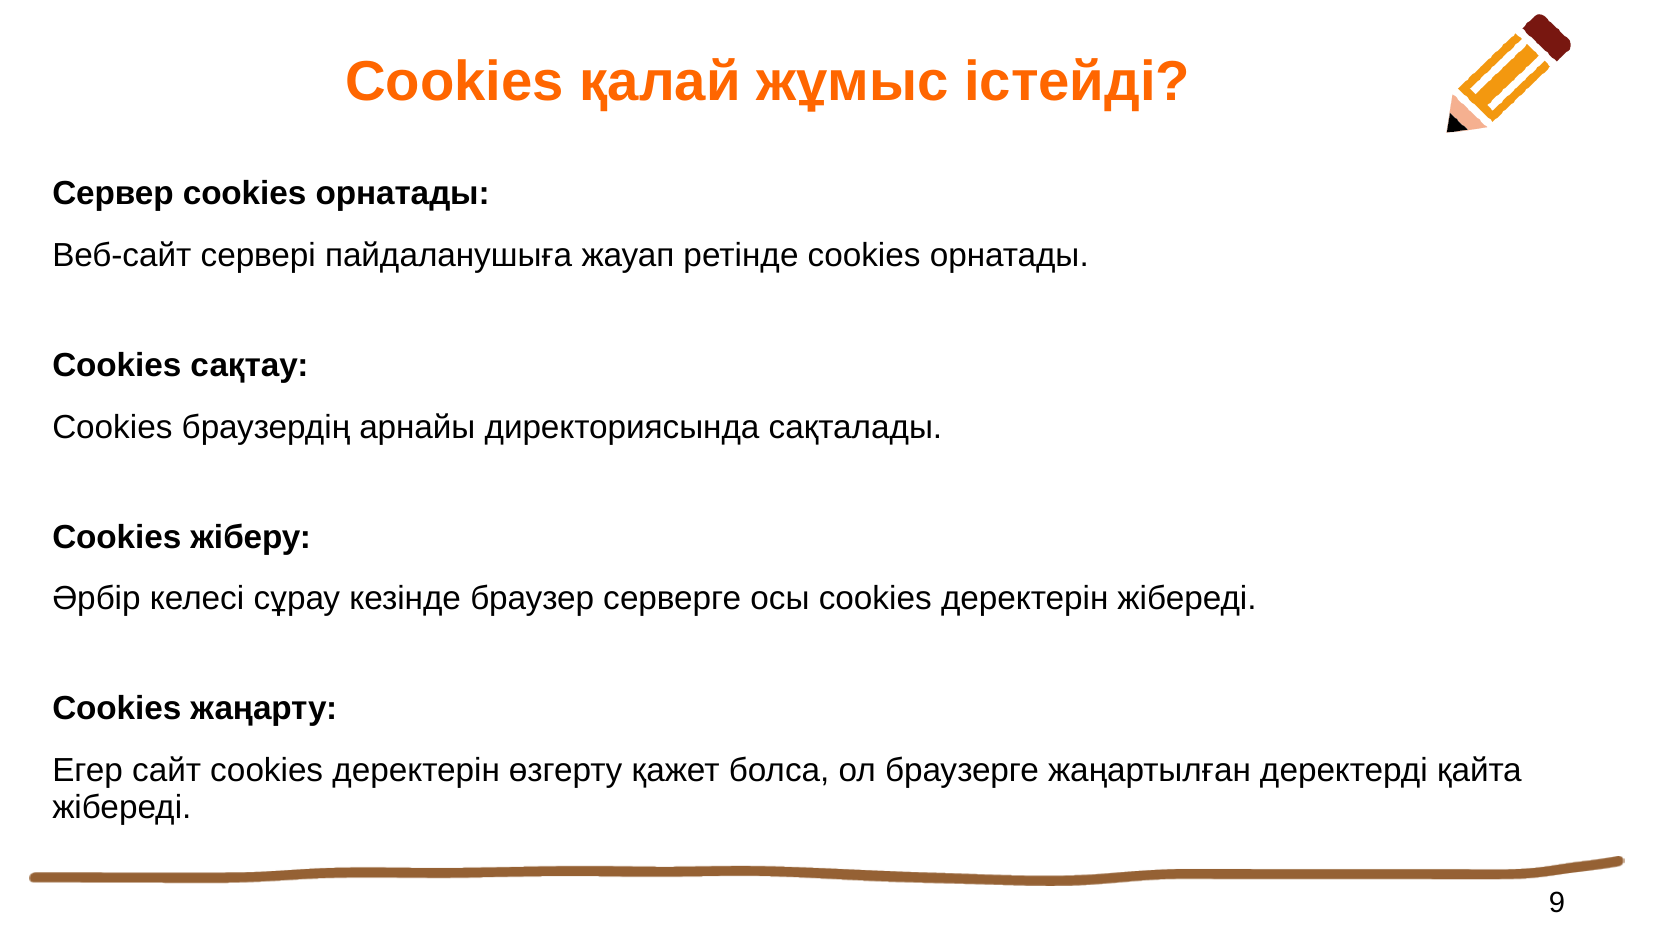

# Cookies қалай жұмыс істейді?
Сервер cookies орнатады:
Веб-сайт сервері пайдаланушыға жауап ретінде cookies орнатады.
Cookies сақтау:
Cookies браузердің арнайы директориясында сақталады.
Cookies жіберу:
Әрбір келесі сұрау кезінде браузер серверге осы cookies деректерін жібереді.
Cookies жаңарту:
Егер сайт cookies деректерін өзгерту қажет болса, ол браузерге жаңартылған деректерді қайта жібереді.
9